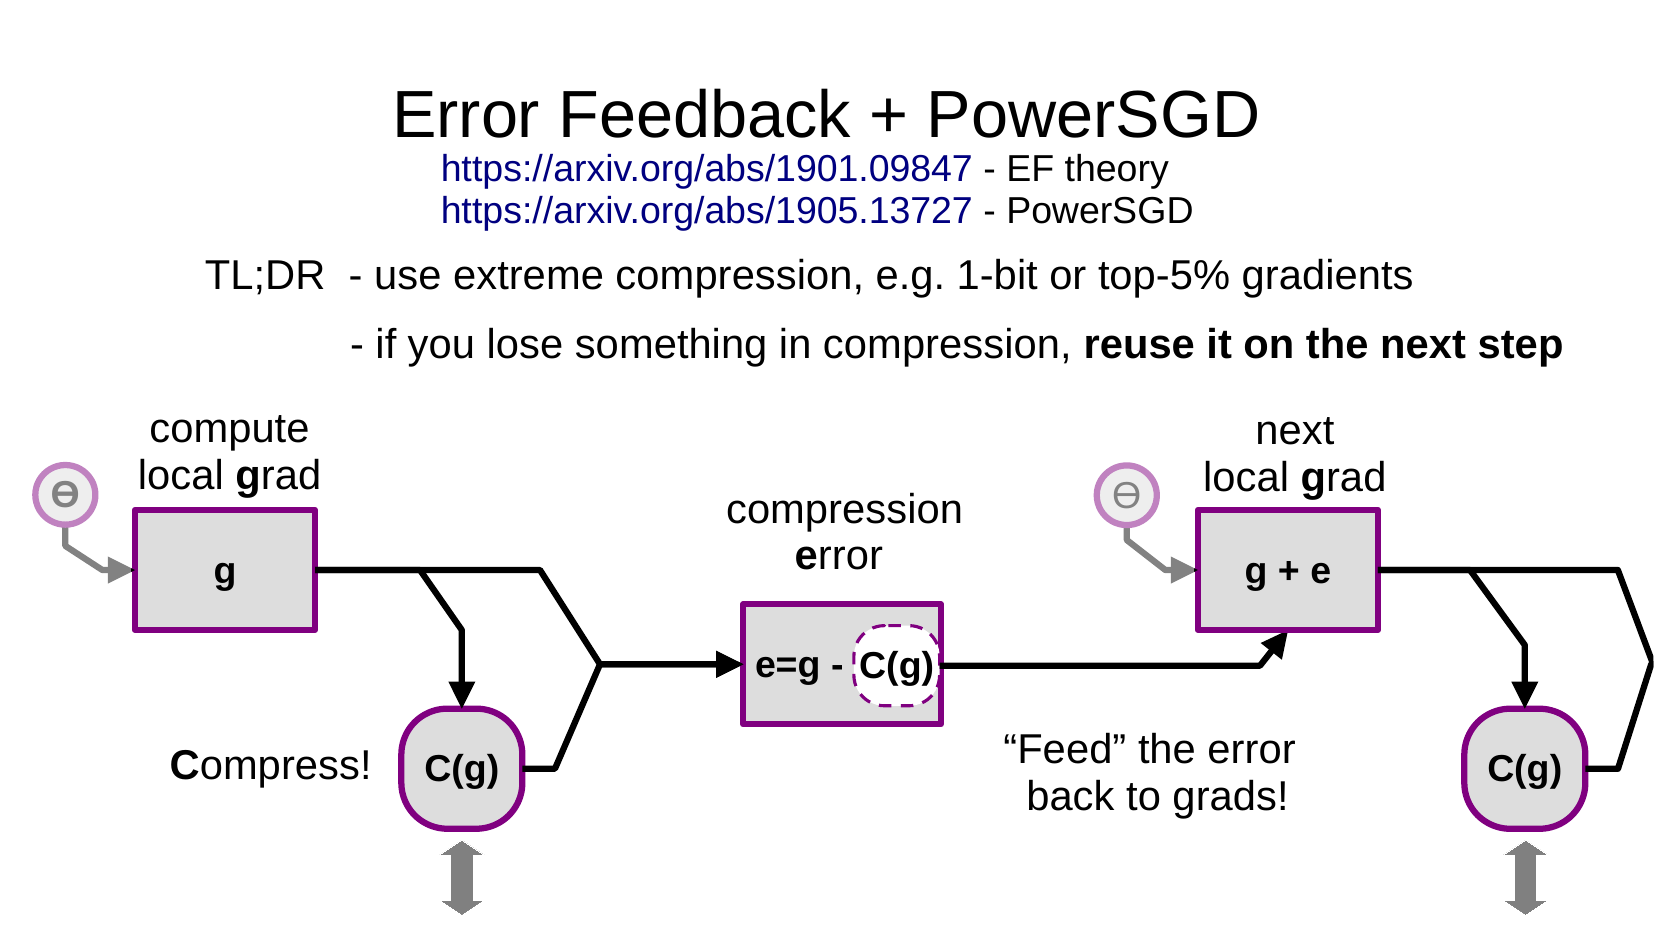

# Error Feedback + PowerSGD
https://arxiv.org/abs/1901.09847 - EF theory
https://arxiv.org/abs/1905.13727 - PowerSGD
TL;DR - use extreme compression, e.g. 1-bit or top-5% gradients
 - if you lose something in compression, reuse it on the next step
compute
local grad
next
local grad
ϴ
ϴ
compression
error
g
g + e
e=g - C(g)
e=g - C(g)
C(g)
C(g)
C(g)
C(g)
“Feed” the error
 back to grads!
Compress!